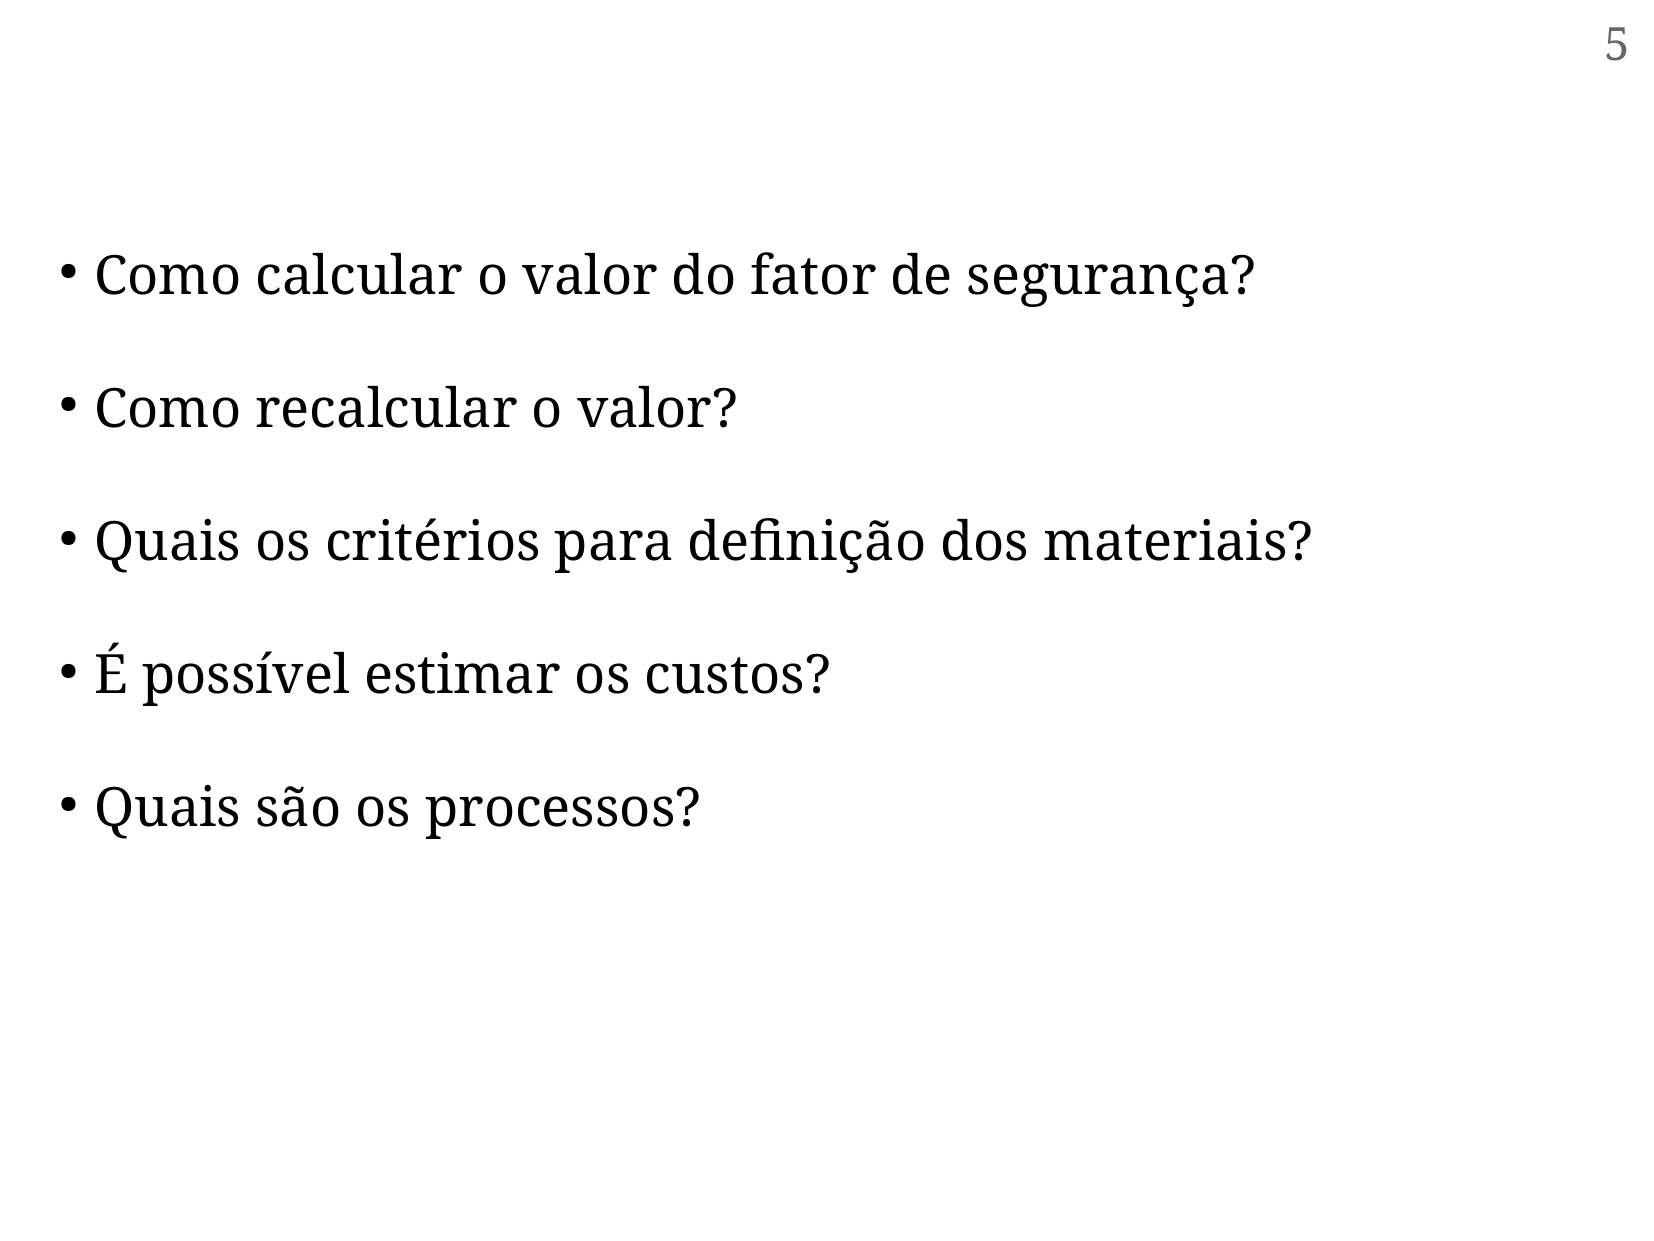

5
#
Como calcular o valor do fator de segurança?
Como recalcular o valor?
Quais os critérios para definição dos materiais?
É possível estimar os custos?
Quais são os processos?